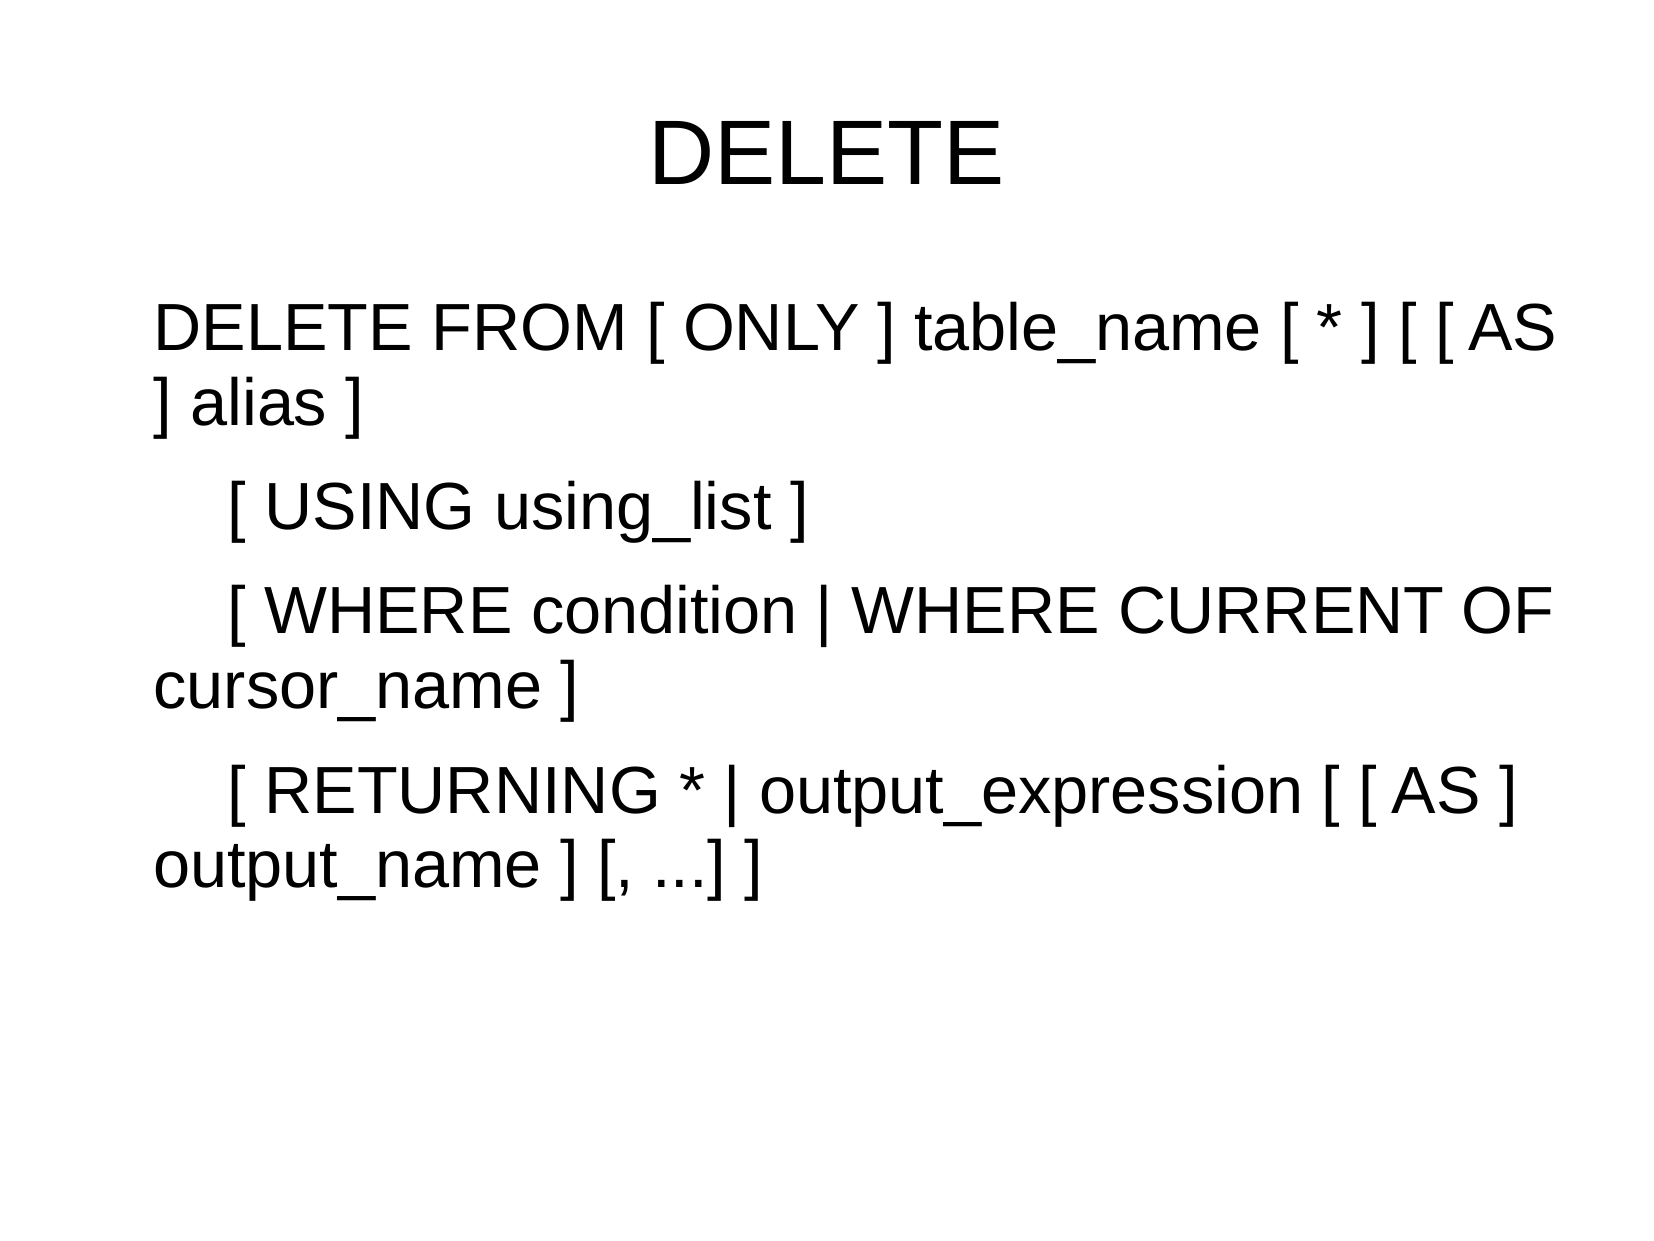

# DELETE
DELETE FROM [ ONLY ] table_name [ * ] [ [ AS ] alias ]
 [ USING using_list ]
 [ WHERE condition | WHERE CURRENT OF cursor_name ]
 [ RETURNING * | output_expression [ [ AS ] output_name ] [, ...] ]